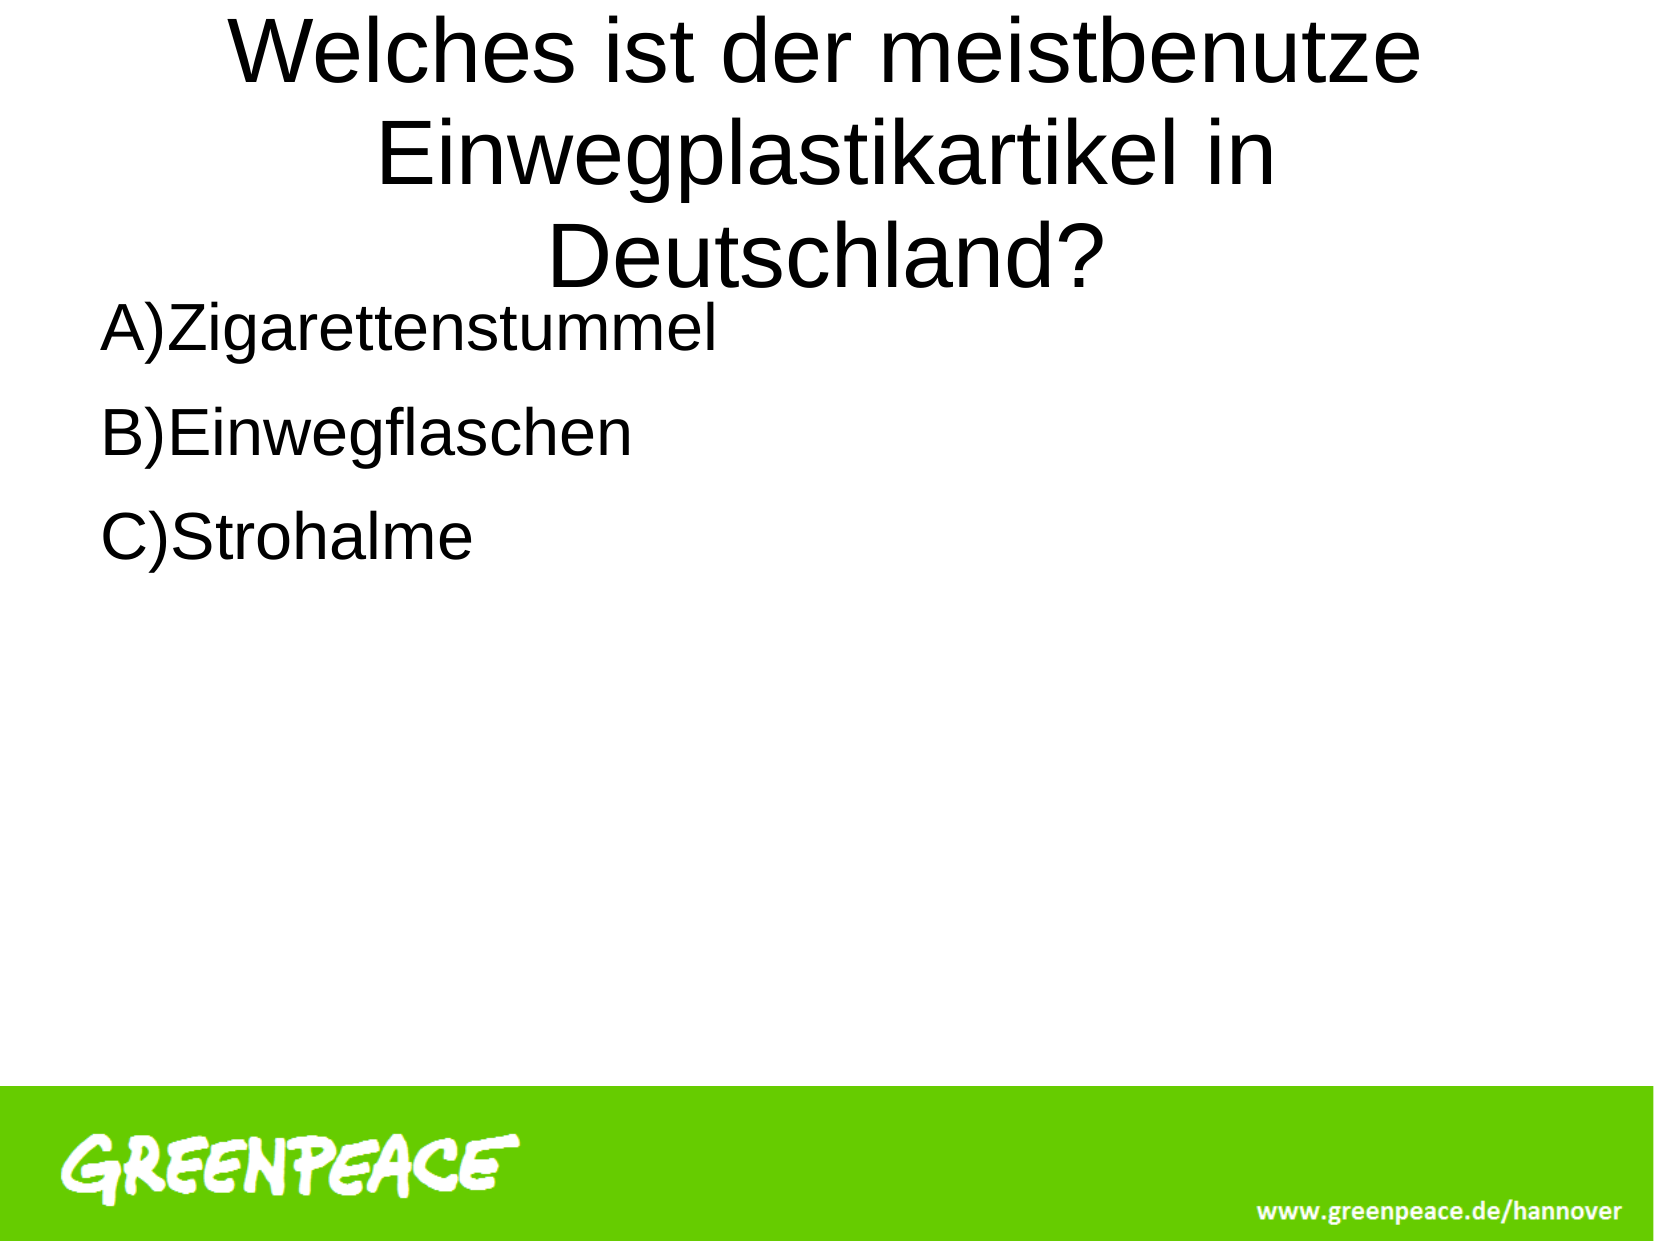

# Welches ist der meistbenutze Einwegplastikartikel in Deutschland?
Zigarettenstummel
Einwegflaschen
Strohalme